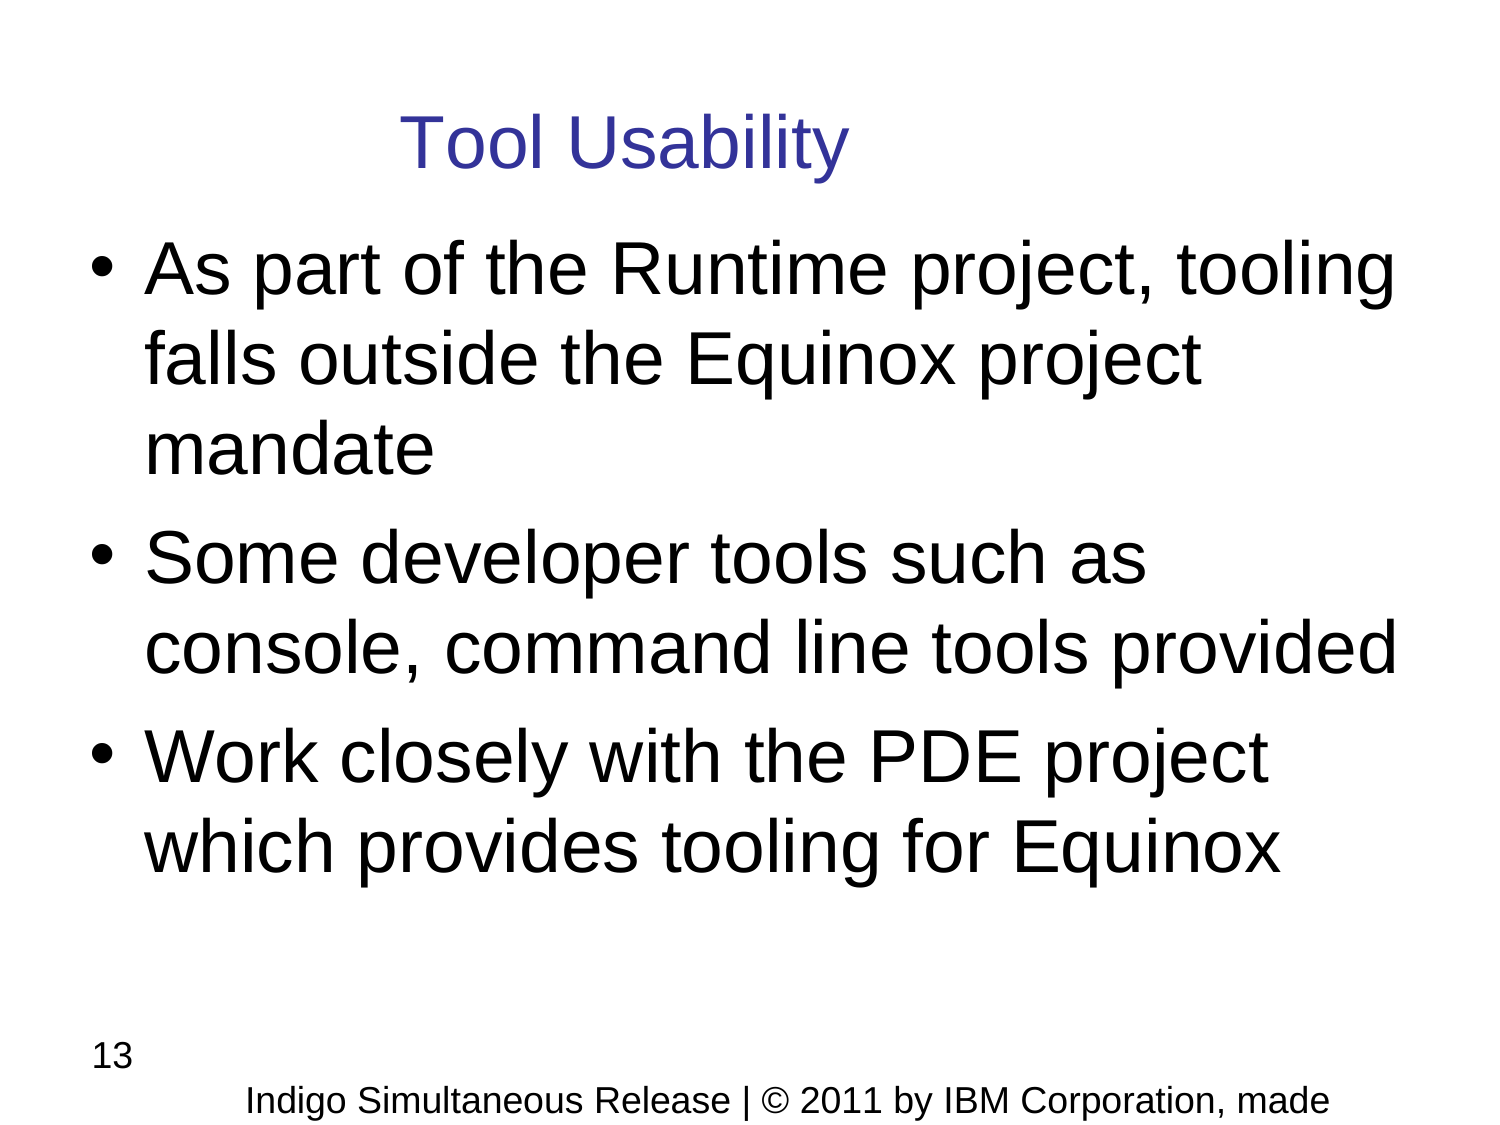

# Tool Usability
As part of the Runtime project, tooling falls outside the Equinox project mandate
Some developer tools such as console, command line tools provided
Work closely with the PDE project which provides tooling for Equinox
13